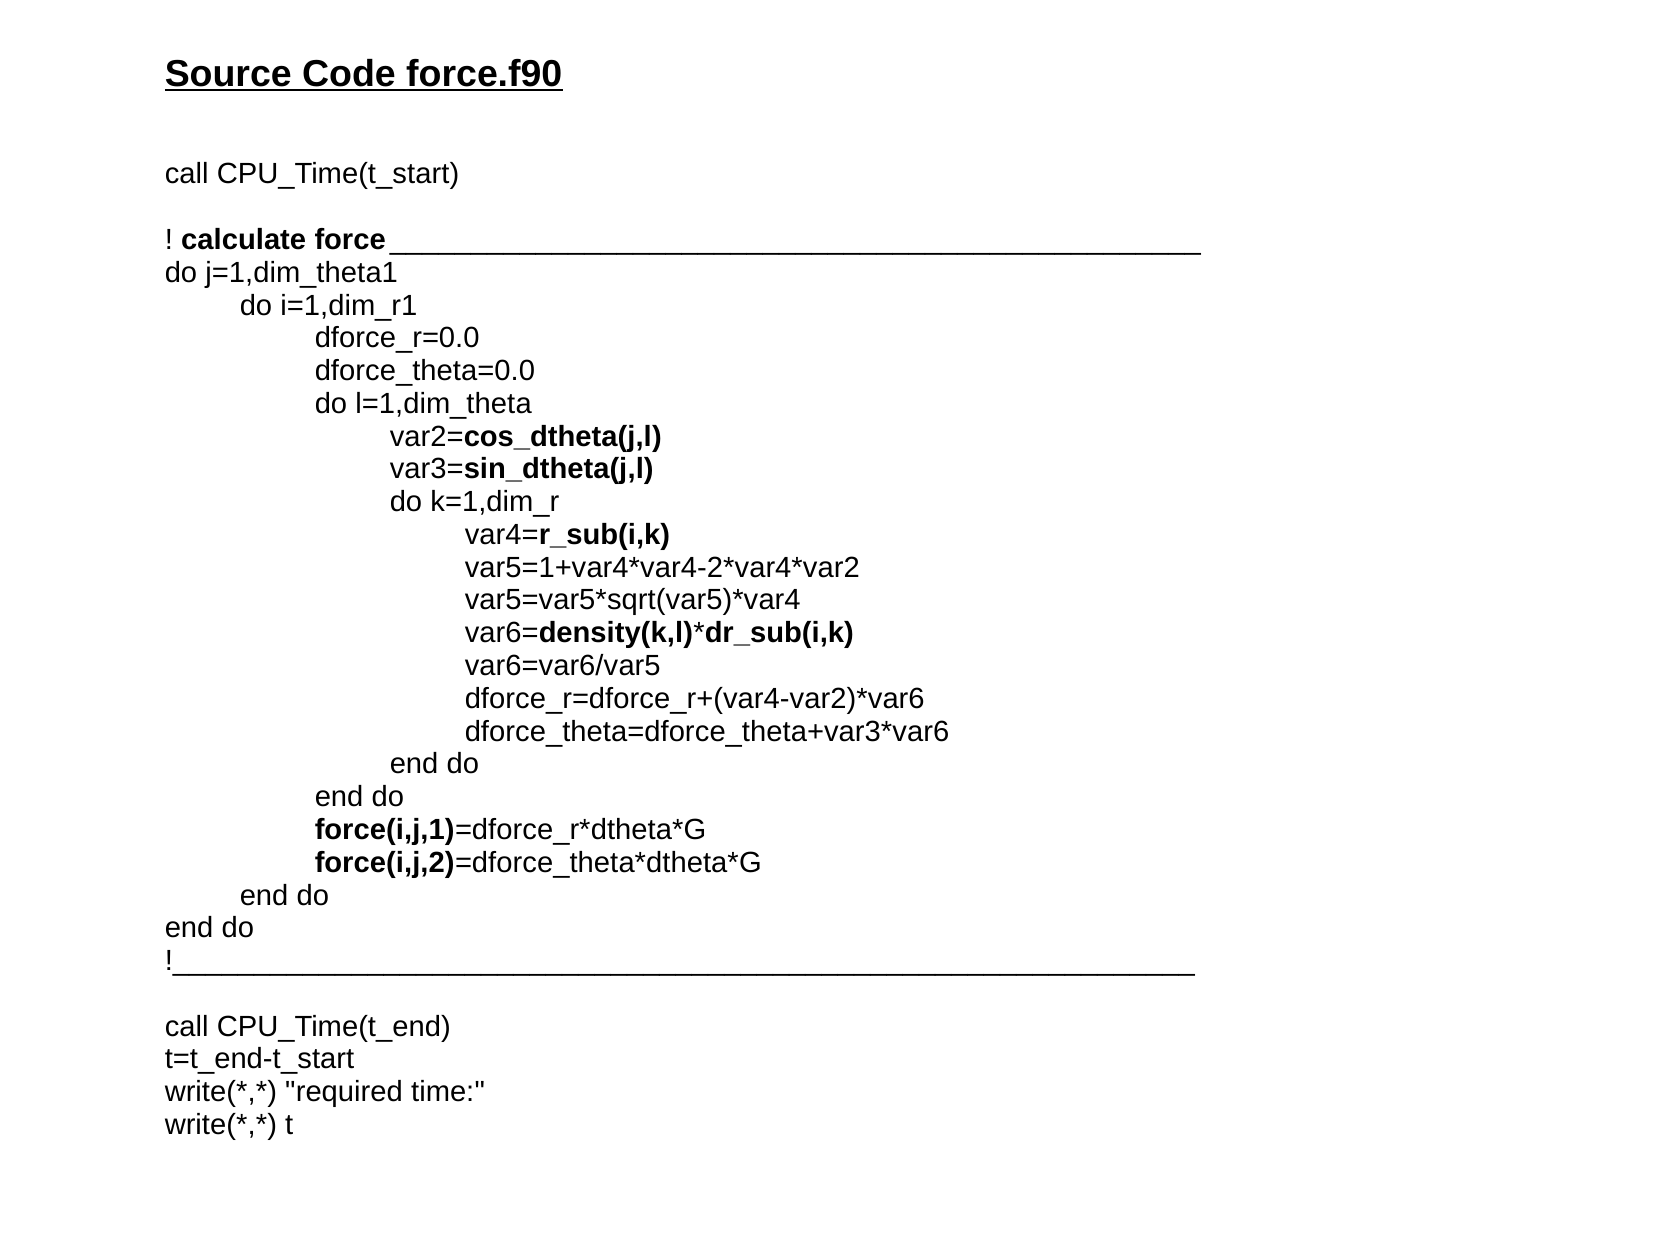

Source Code force.f90
call CPU_Time(t_start)
! calculate force	__________________________________________________
do j=1,dim_theta1
	do i=1,dim_r1
		dforce_r=0.0
		dforce_theta=0.0
		do l=1,dim_theta
			var2=cos_dtheta(j,l)
			var3=sin_dtheta(j,l)
			do k=1,dim_r
				var4=r_sub(i,k)
				var5=1+var4*var4-2*var4*var2
				var5=var5*sqrt(var5)*var4
				var6=density(k,l)*dr_sub(i,k)
				var6=var6/var5
				dforce_r=dforce_r+(var4-var2)*var6
				dforce_theta=dforce_theta+var3*var6
			end do
		end do
		force(i,j,1)=dforce_r*dtheta*G
		force(i,j,2)=dforce_theta*dtheta*G
	end do
end do
!_______________________________________________________________
call CPU_Time(t_end)
t=t_end-t_start
write(*,*) "required time:"
write(*,*) t